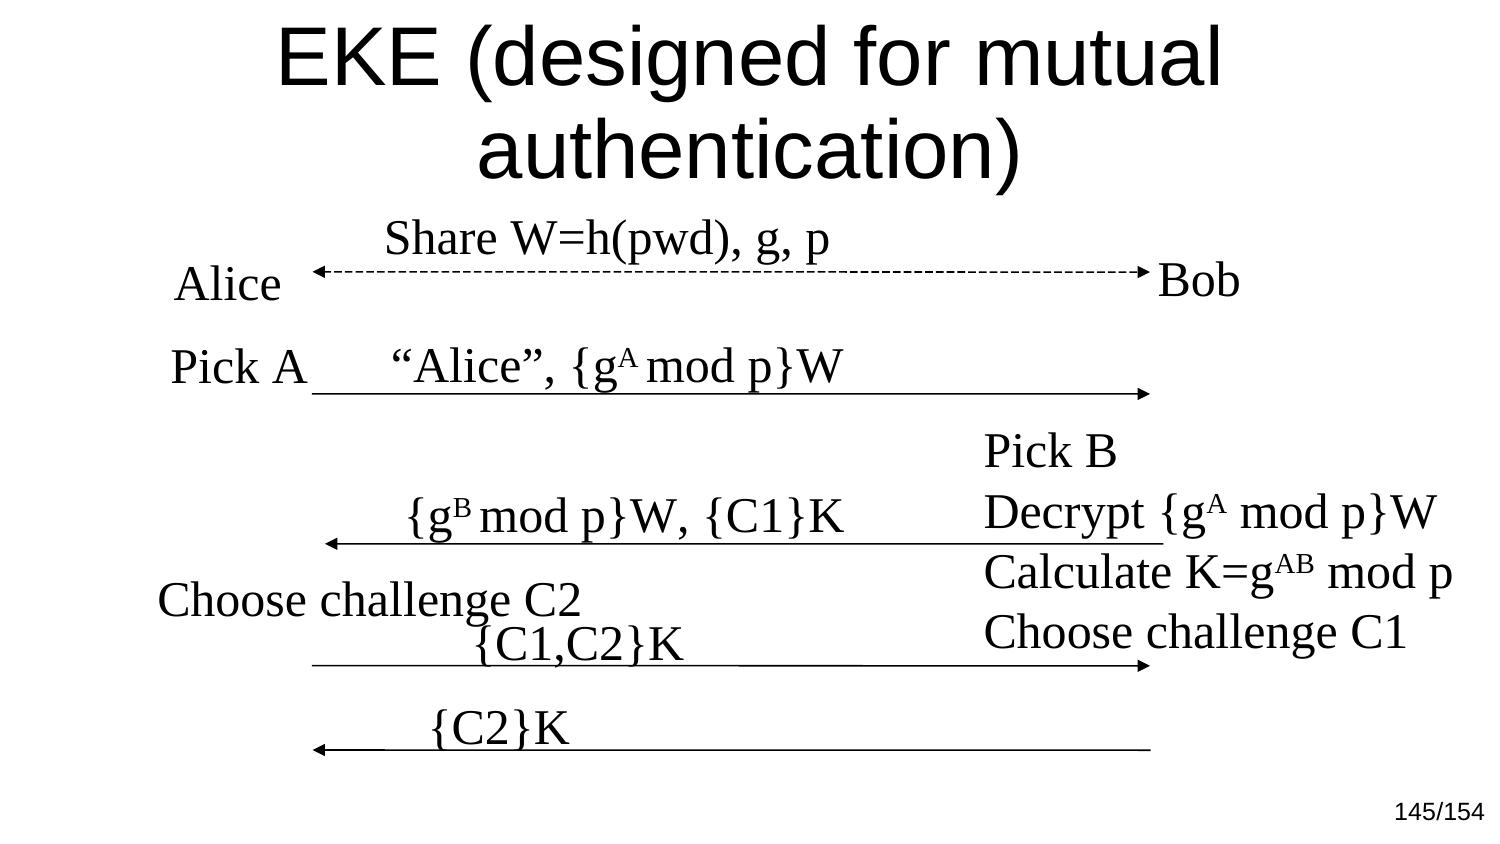

# EKE (designed for mutual authentication)
Share W=h(pwd), g, p
Bob
Alice
“Alice”, {gA mod p}W
Pick A
Pick B
Decrypt {gA mod p}W
Calculate K=gAB mod p
Choose challenge C1
{gB mod p}W, {C1}K
Choose challenge C2
{C1,C2}K
{C2}K